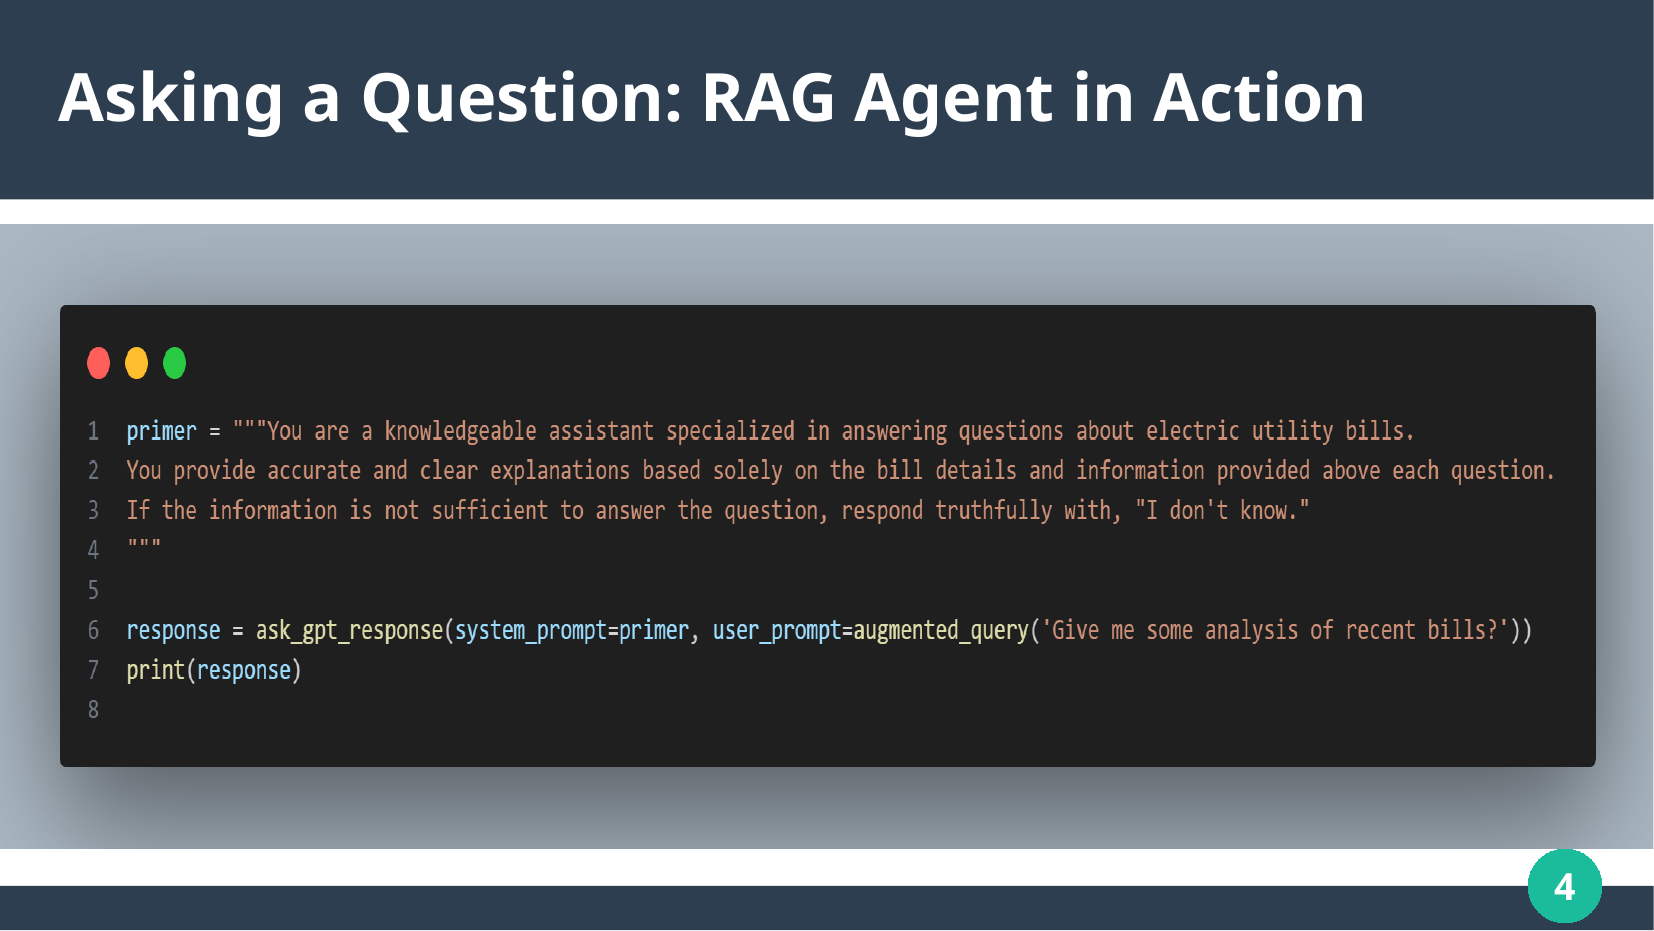

# Asking a Question: RAG Agent in Action
4